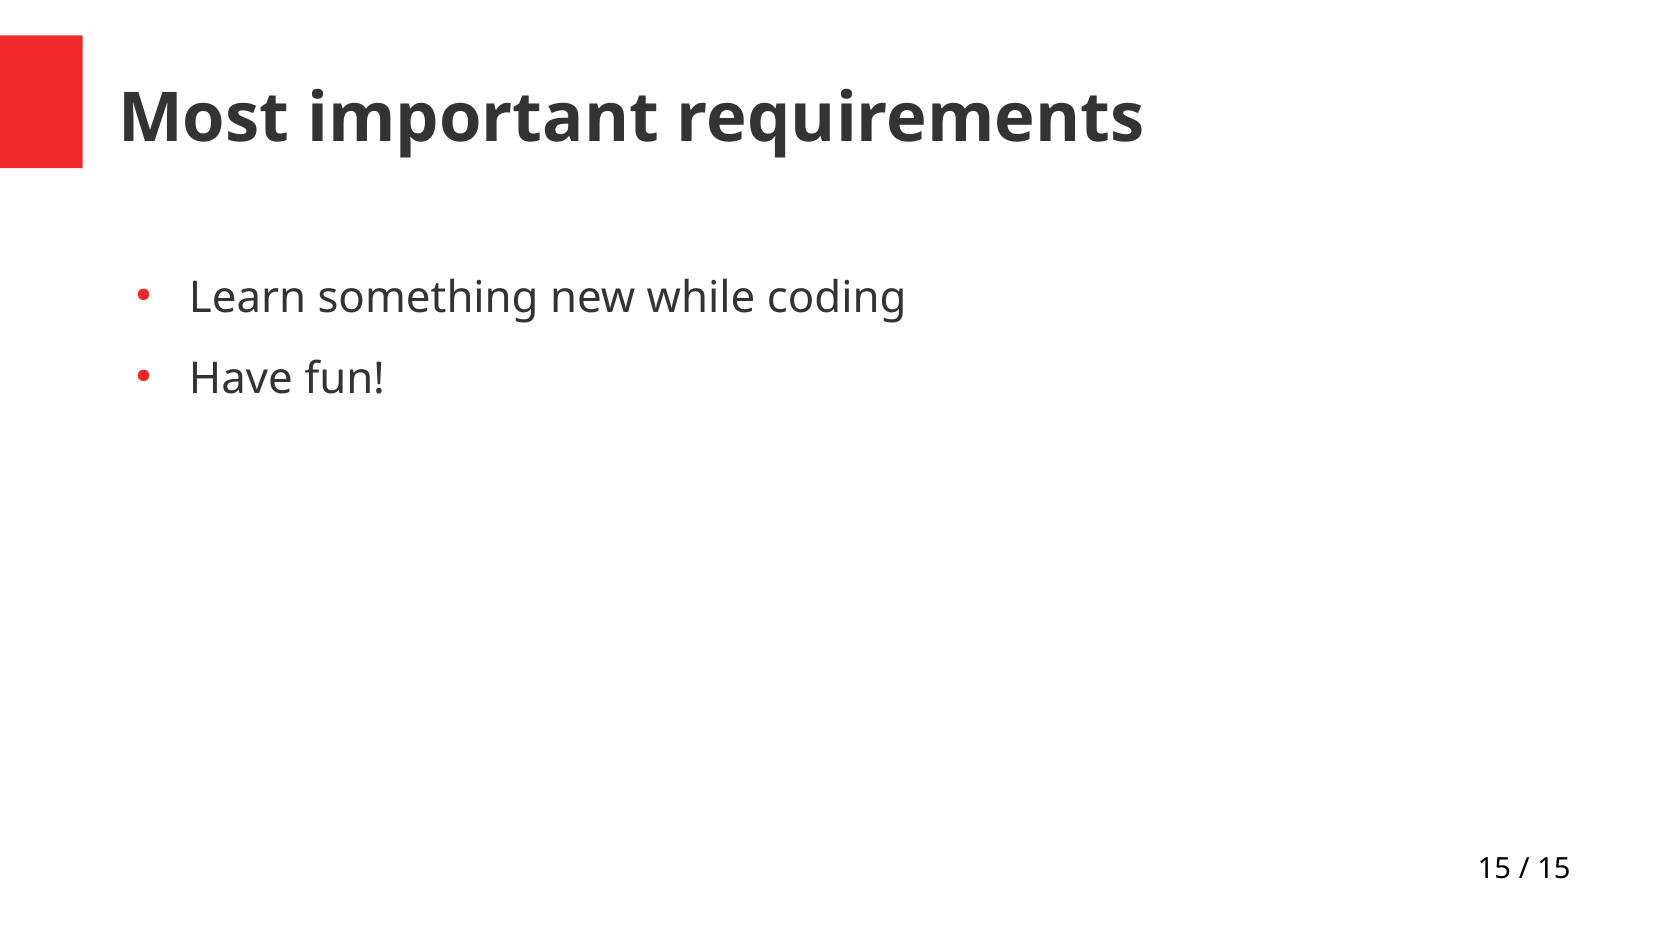

# Most important requirements
Learn something new while coding
Have fun!
15